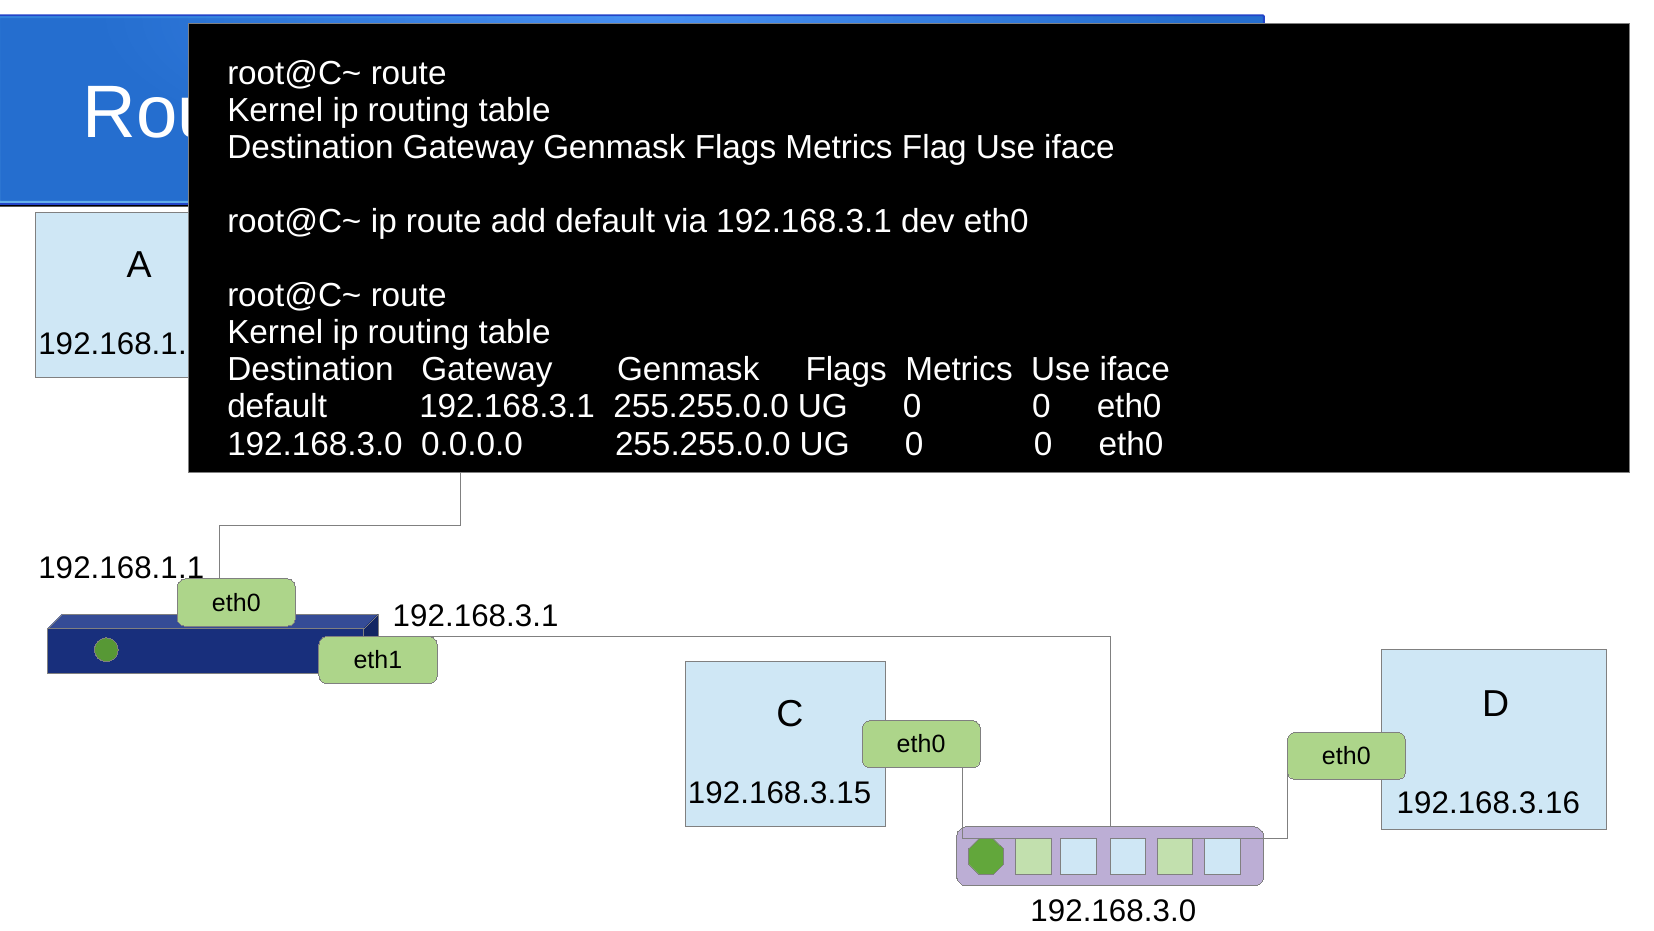

# Routing
root@C~ route
Kernel ip routing table
Destination Gateway Genmask Flags Metrics Flag Use iface
root@C~ ip route add default via 192.168.3.1 dev eth0
root@C~ route
Kernel ip routing table
Destination Gateway Genmask Flags Metrics Use iface
default 192.168.3.1 255.255.0.0 UG 0 0 eth0
192.168.3.0 0.0.0.0 255.255.0.0 UG 0 0 eth0
A
B
192.168.1.11
eth0
eth0
192.168.1.10
192.168.1.0
192.168.1.1
eth0
192.168.3.1
eth1
D
192.168.3.16
C
eth0
eth0
192.168.3.15
192.168.3.0